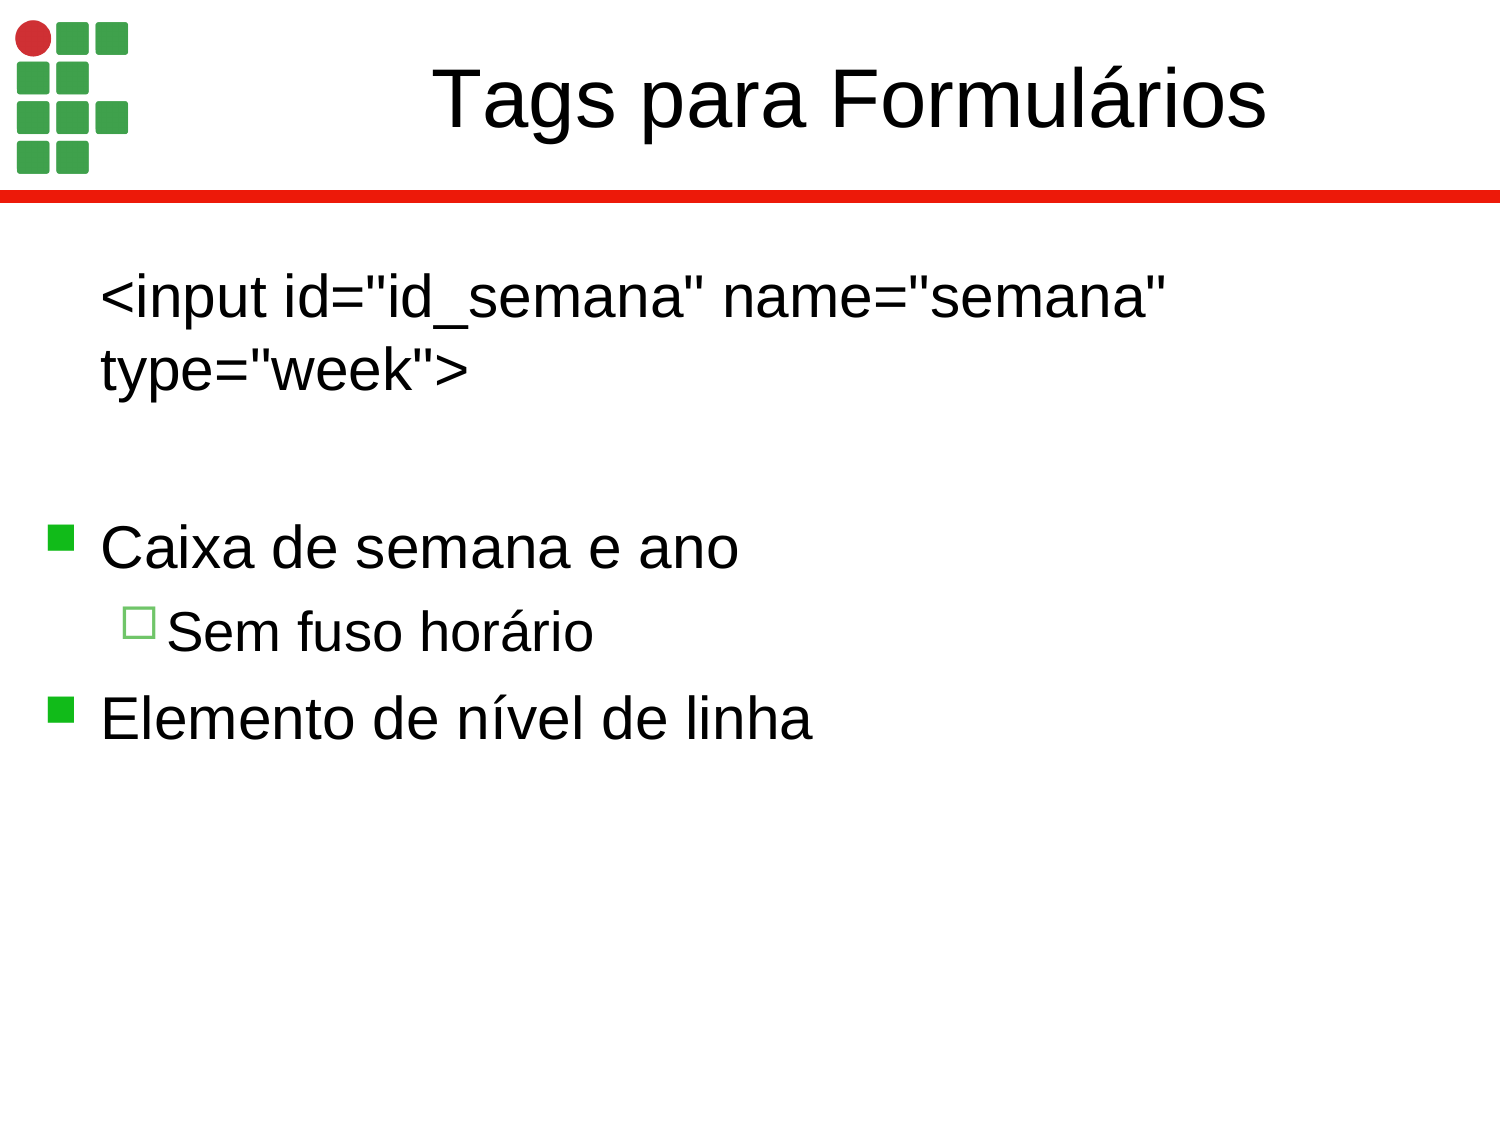

# Tags para Formulários
<input id="id_semana" name="semana" type="week">
Caixa de semana e ano
Sem fuso horário
Elemento de nível de linha